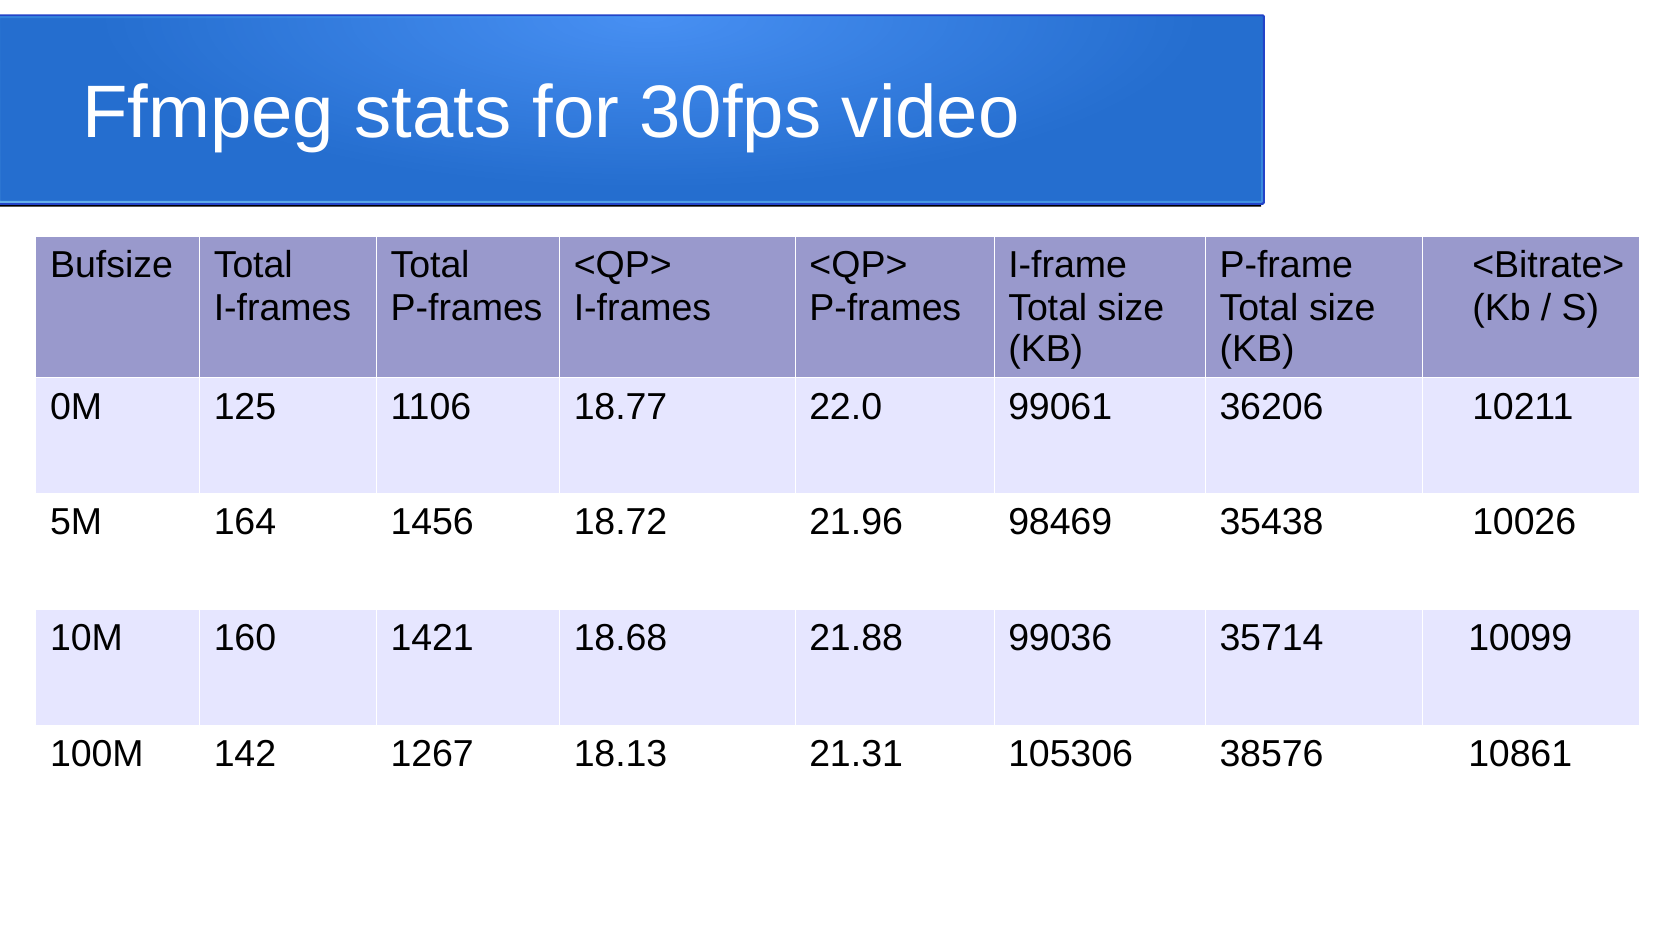

# Ffmpeg stats for 30fps video
| Bufsize | Total I-frames | Total P-frames | <QP> I-frames | <QP> P-frames | I-frame Total size (KB) | P-frame Total size (KB) | <Bitrate> (Kb / S) |
| --- | --- | --- | --- | --- | --- | --- | --- |
| 0M | 125 | 1106 | 18.77 | 22.0 | 99061 | 36206 | 10211 |
| 5M | 164 | 1456 | 18.72 | 21.96 | 98469 | 35438 | 10026 |
| 10M | 160 | 1421 | 18.68 | 21.88 | 99036 | 35714 | 10099 |
| 100M | 142 | 1267 | 18.13 | 21.31 | 105306 | 38576 | 10861 |